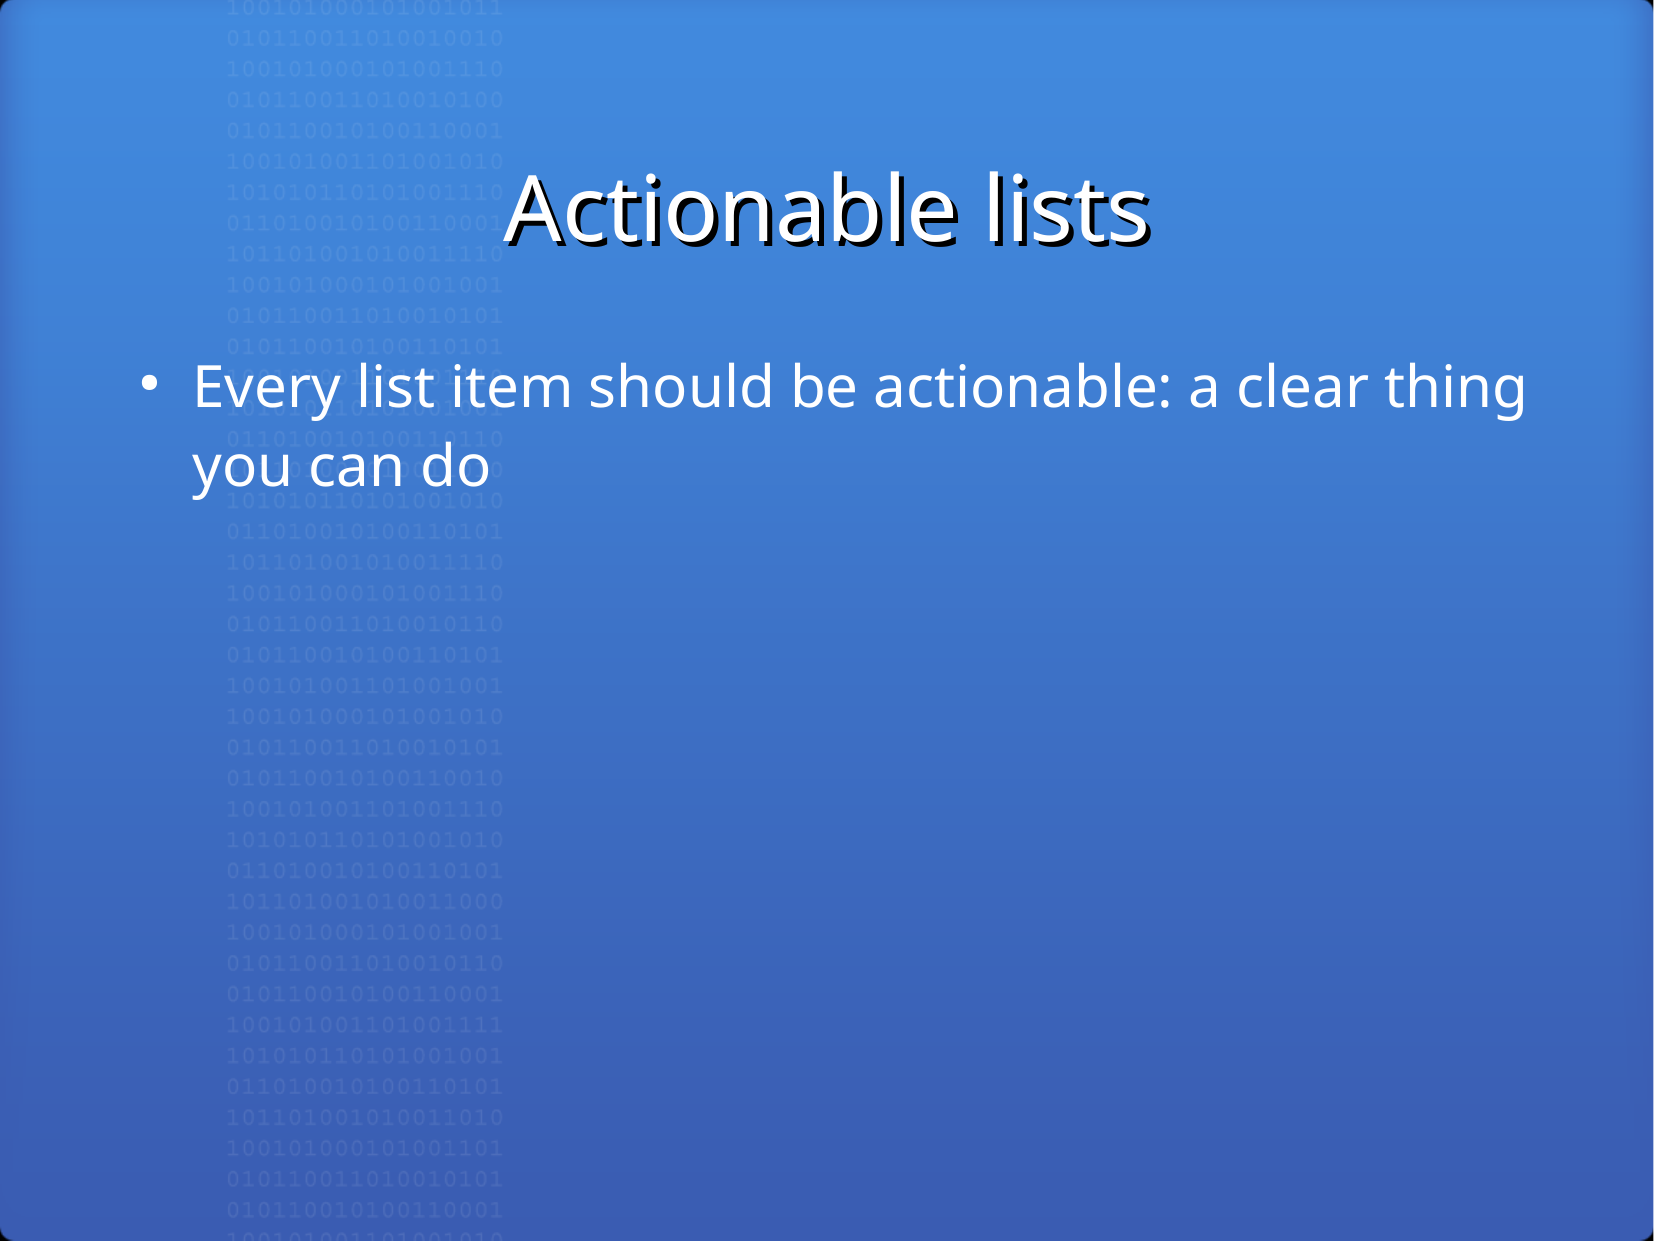

# Actionable lists
Every list item should be actionable: a clear thing you can do